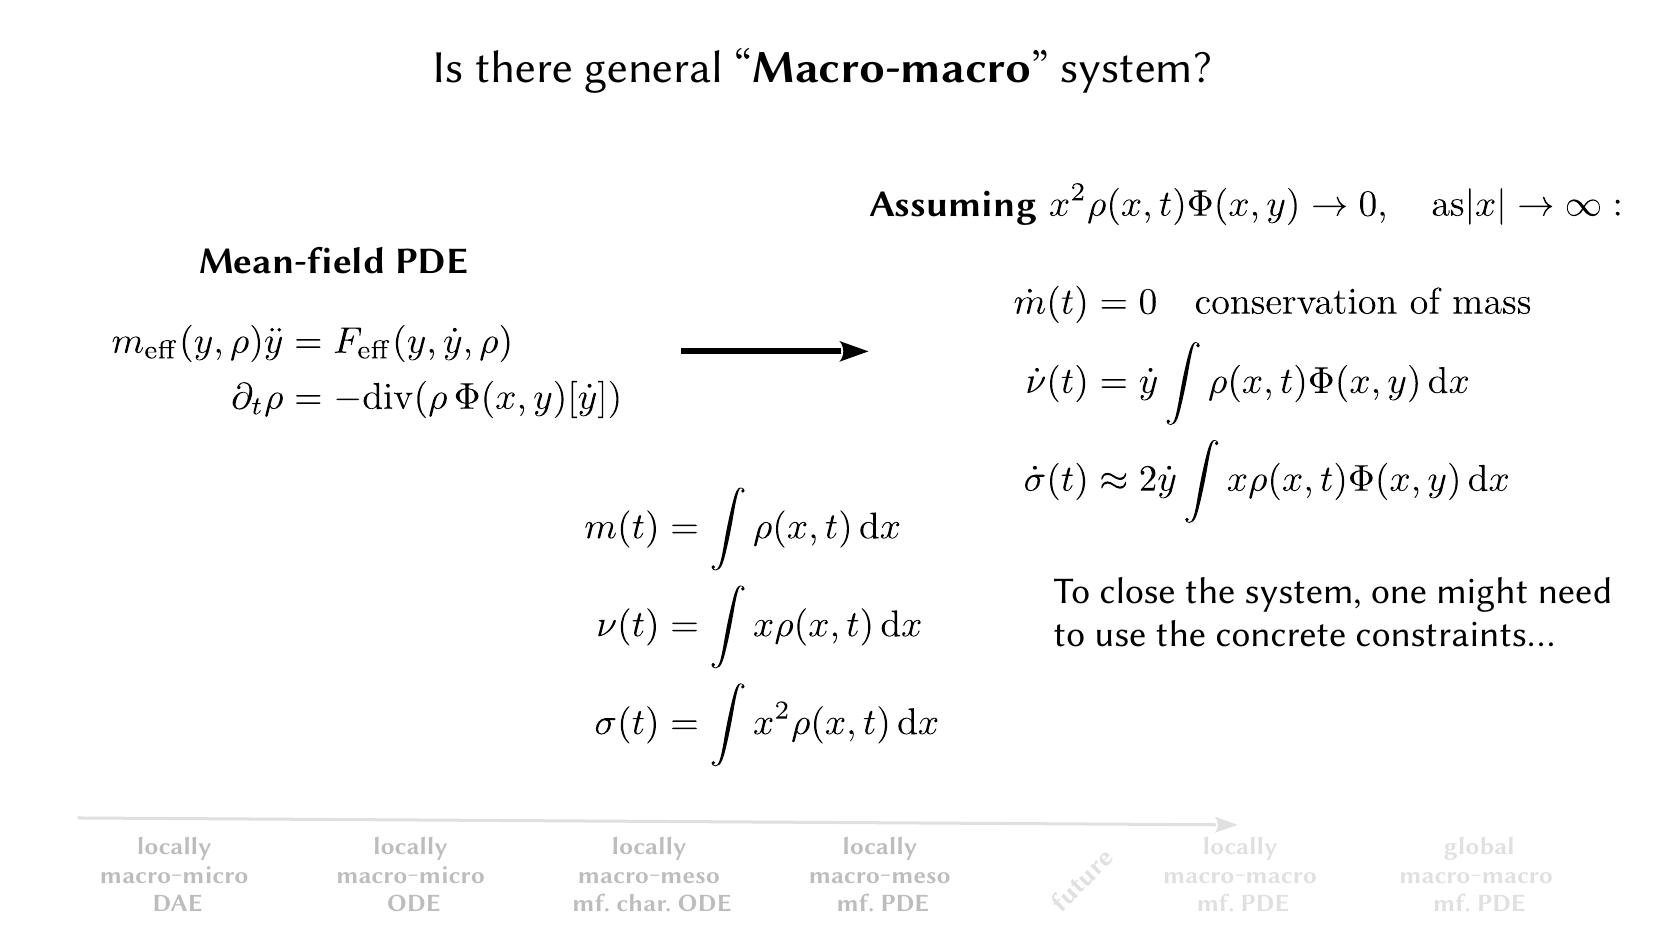

Is there general “Macro-macro” system?
Assuming
Mean-field PDE
To close the system, one might need
to use the concrete constraints...
locally
macro‒micro
DAE
locally
macro‒micro
ODE
locally
macro‒meso
mf. char. ODE
locally
macro‒meso
mf. PDE
locally
macro‒macro
mf. PDE
global
macro‒macro
mf. PDE
future